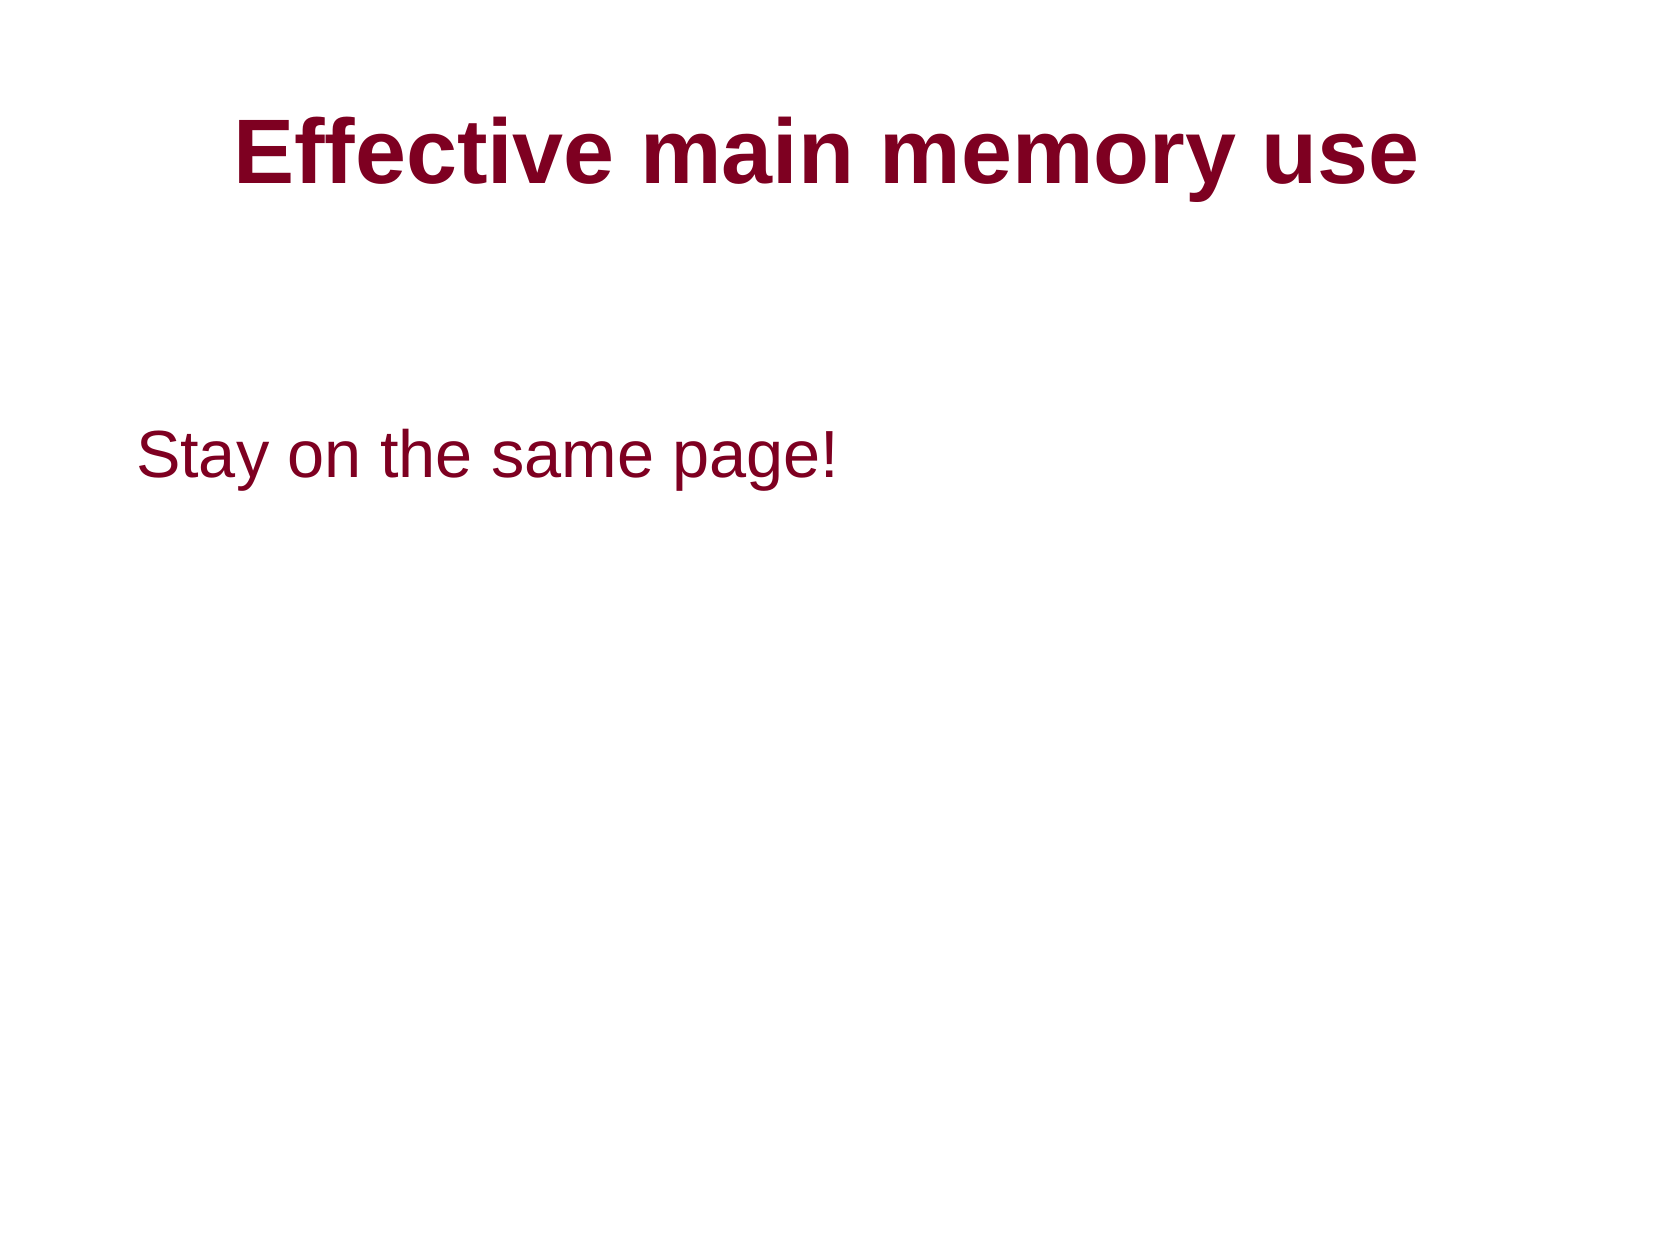

# Effective main memory use
Stay on the same page!